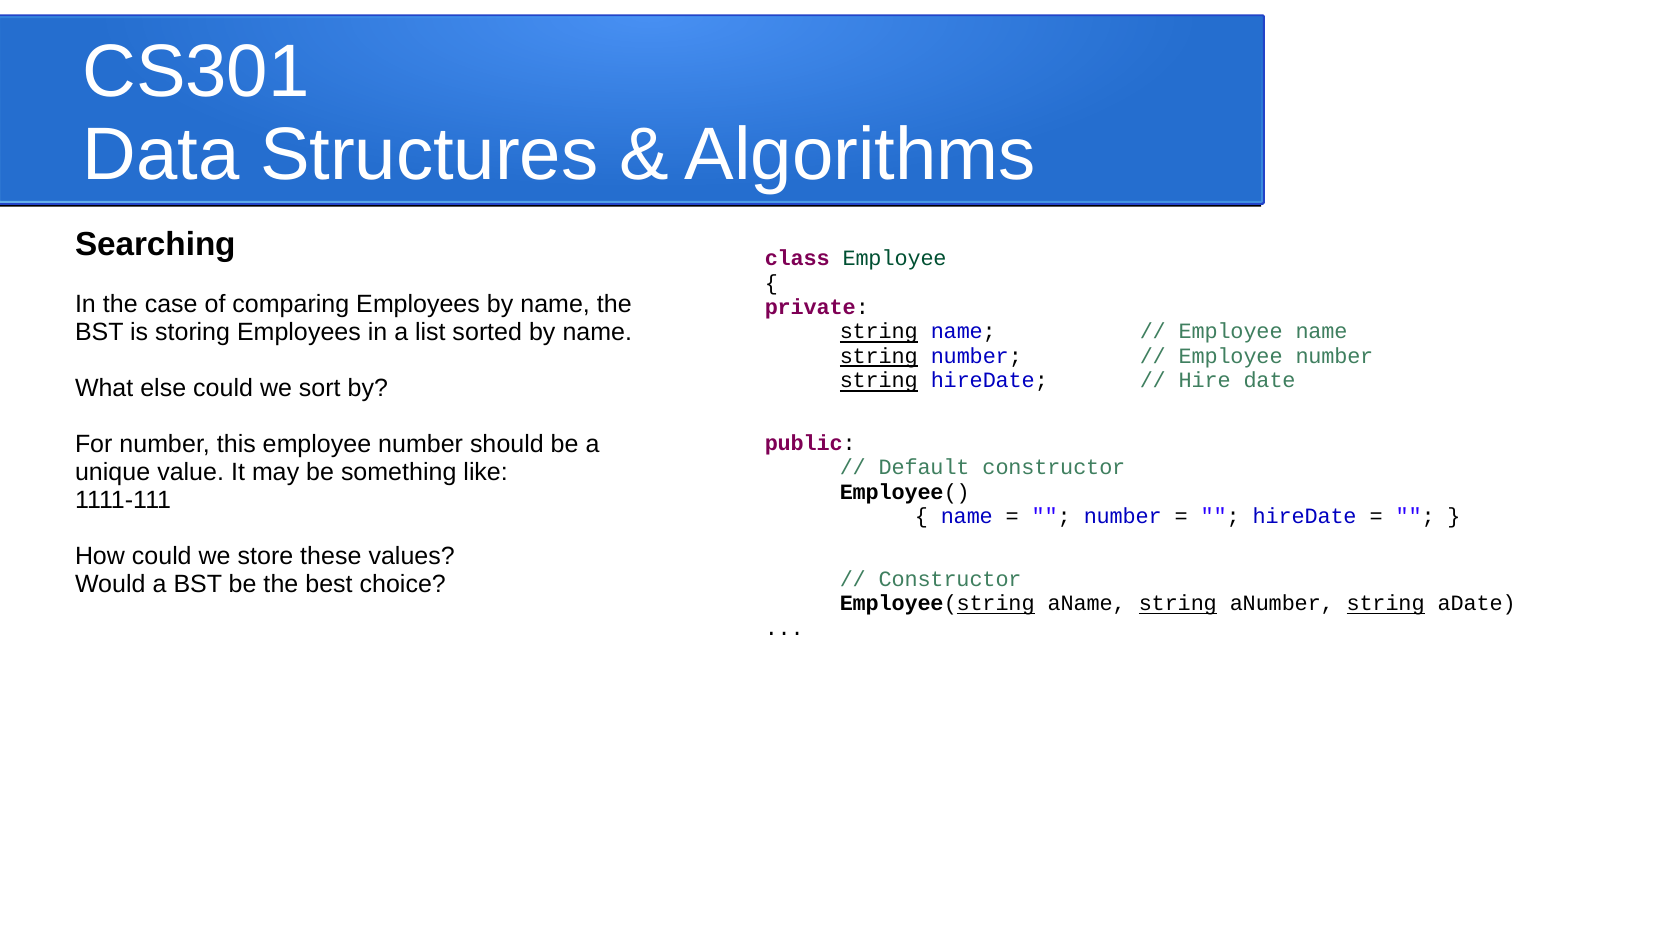

# CS301 Data Structures & Algorithms
Searching
In the case of comparing Employees by name, the BST is storing Employees in a list sorted by name.
What else could we sort by?
For number, this employee number should be a unique value. It may be something like:
1111-111
How could we store these values?
Would a BST be the best choice?
class Employee
{
private:
	string name;		// Employee name
	string number;		// Employee number
	string hireDate;		// Hire date
public:
	// Default constructor
	Employee()
		{ name = ""; number = ""; hireDate = ""; }
	// Constructor
	Employee(string aName, string aNumber, string aDate)
...